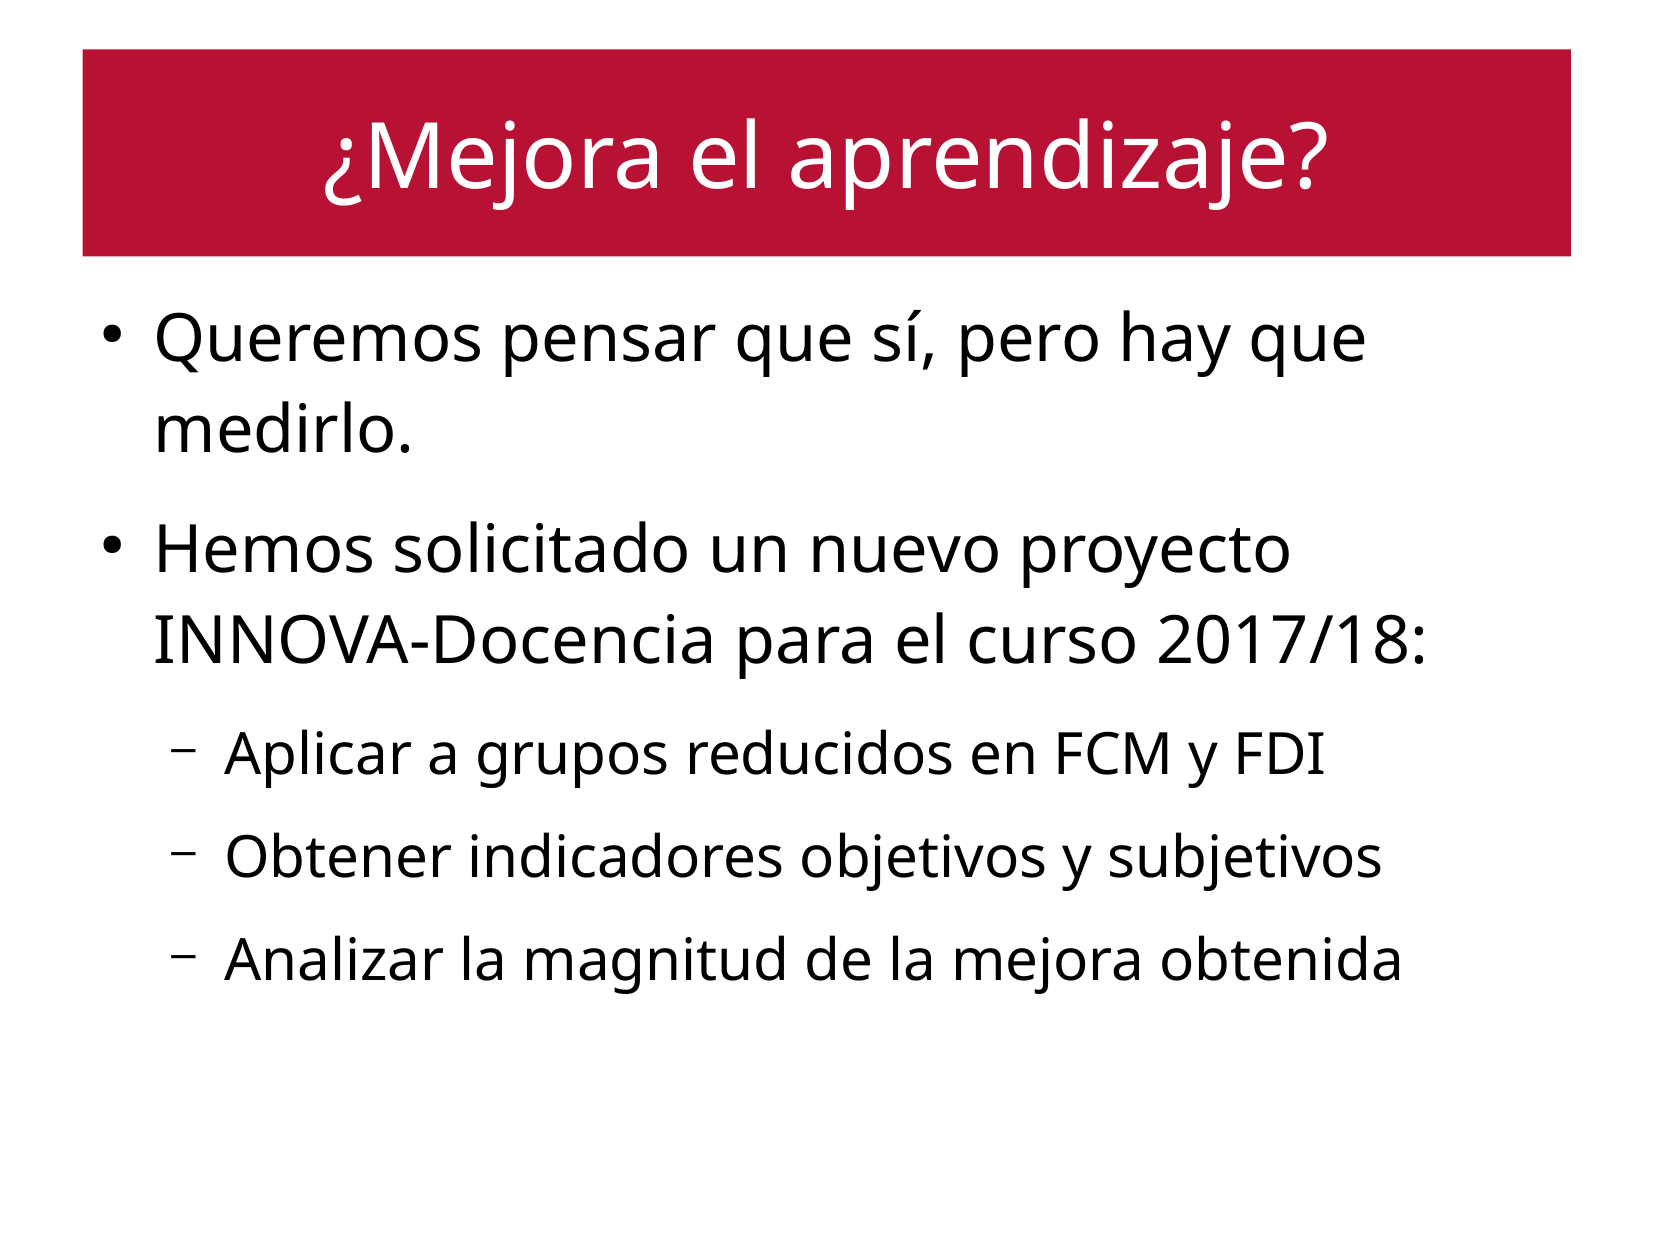

# ¿Mejora el aprendizaje?
Queremos pensar que sí, pero hay que medirlo.
Hemos solicitado un nuevo proyecto INNOVA-Docencia para el curso 2017/18:
Aplicar a grupos reducidos en FCM y FDI
Obtener indicadores objetivos y subjetivos
Analizar la magnitud de la mejora obtenida